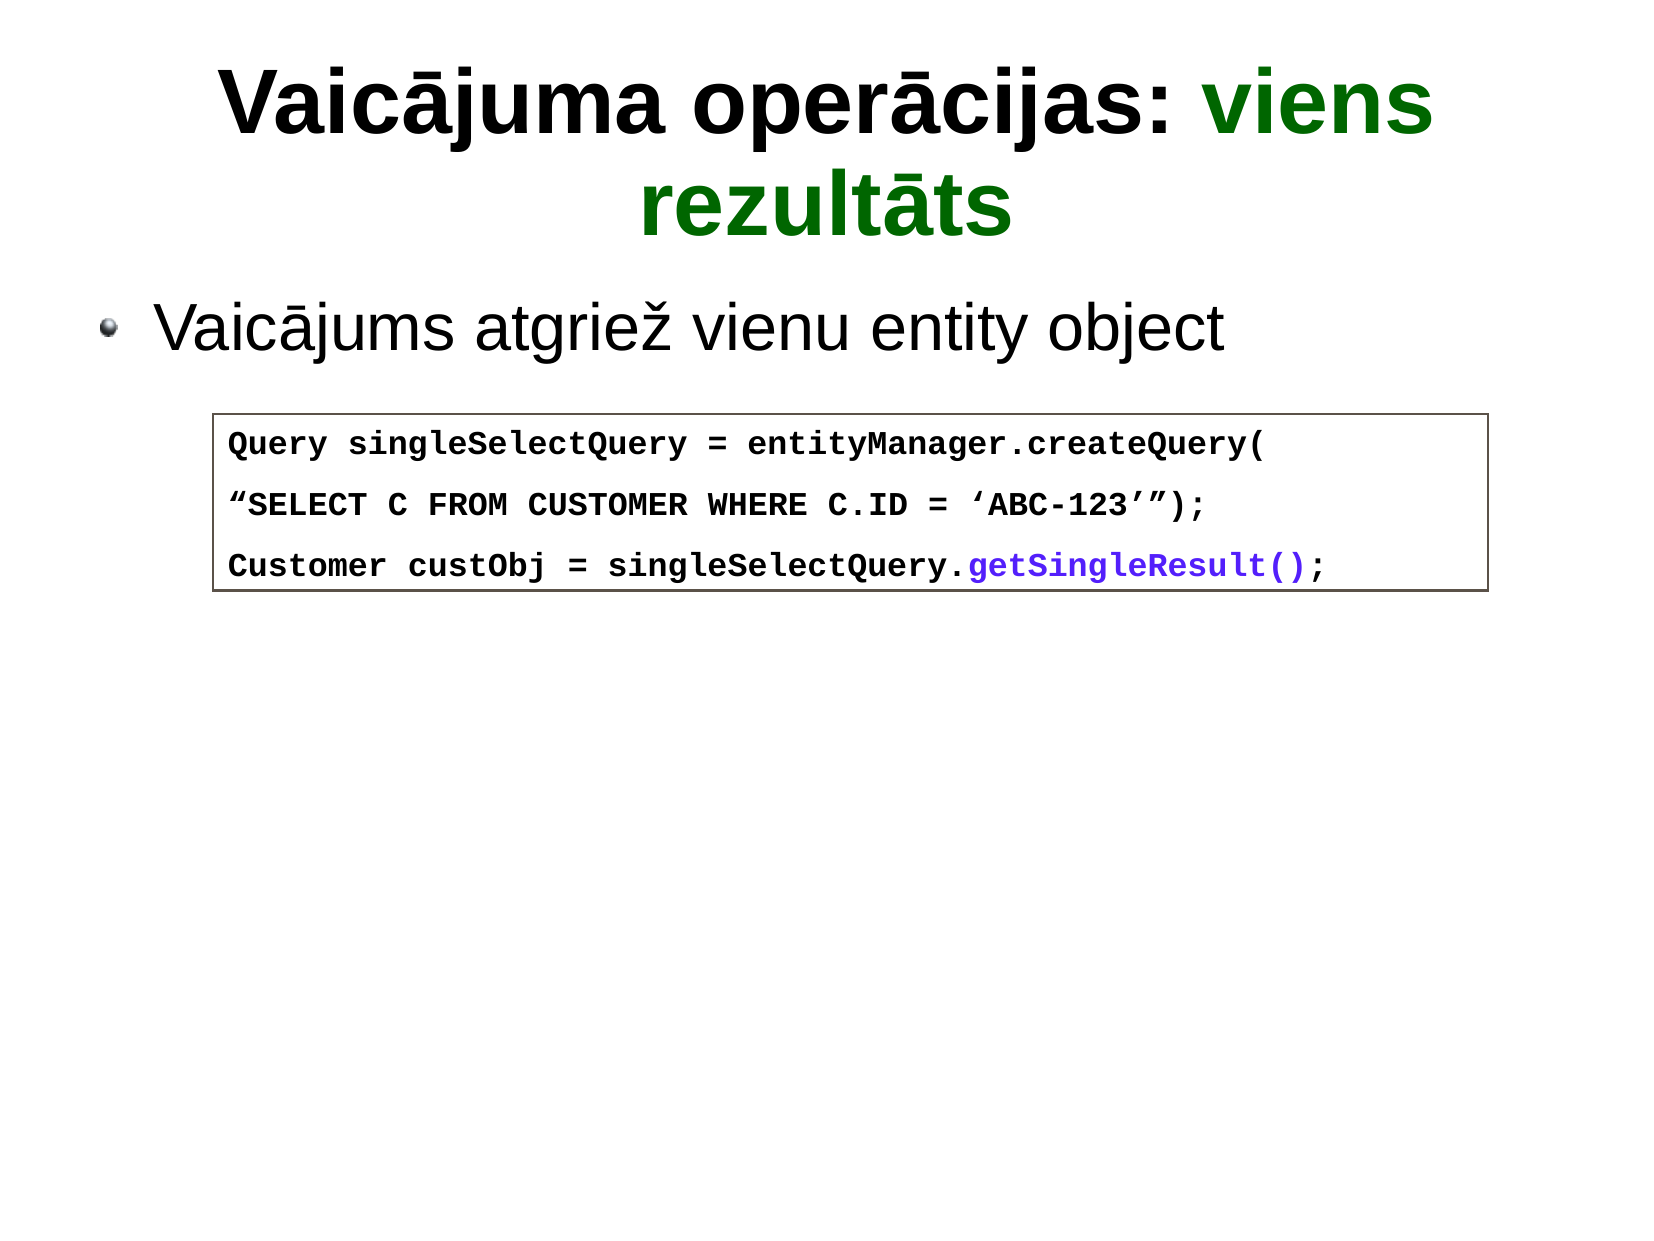

# Vaicājuma operācijas: viens rezultāts
Vaicājums atgriež vienu entity object
Query singleSelectQuery = entityManager.createQuery(
“SELECT C FROM CUSTOMER WHERE C.ID = ‘ABC-123’”);
Customer custObj = singleSelectQuery.getSingleResult();